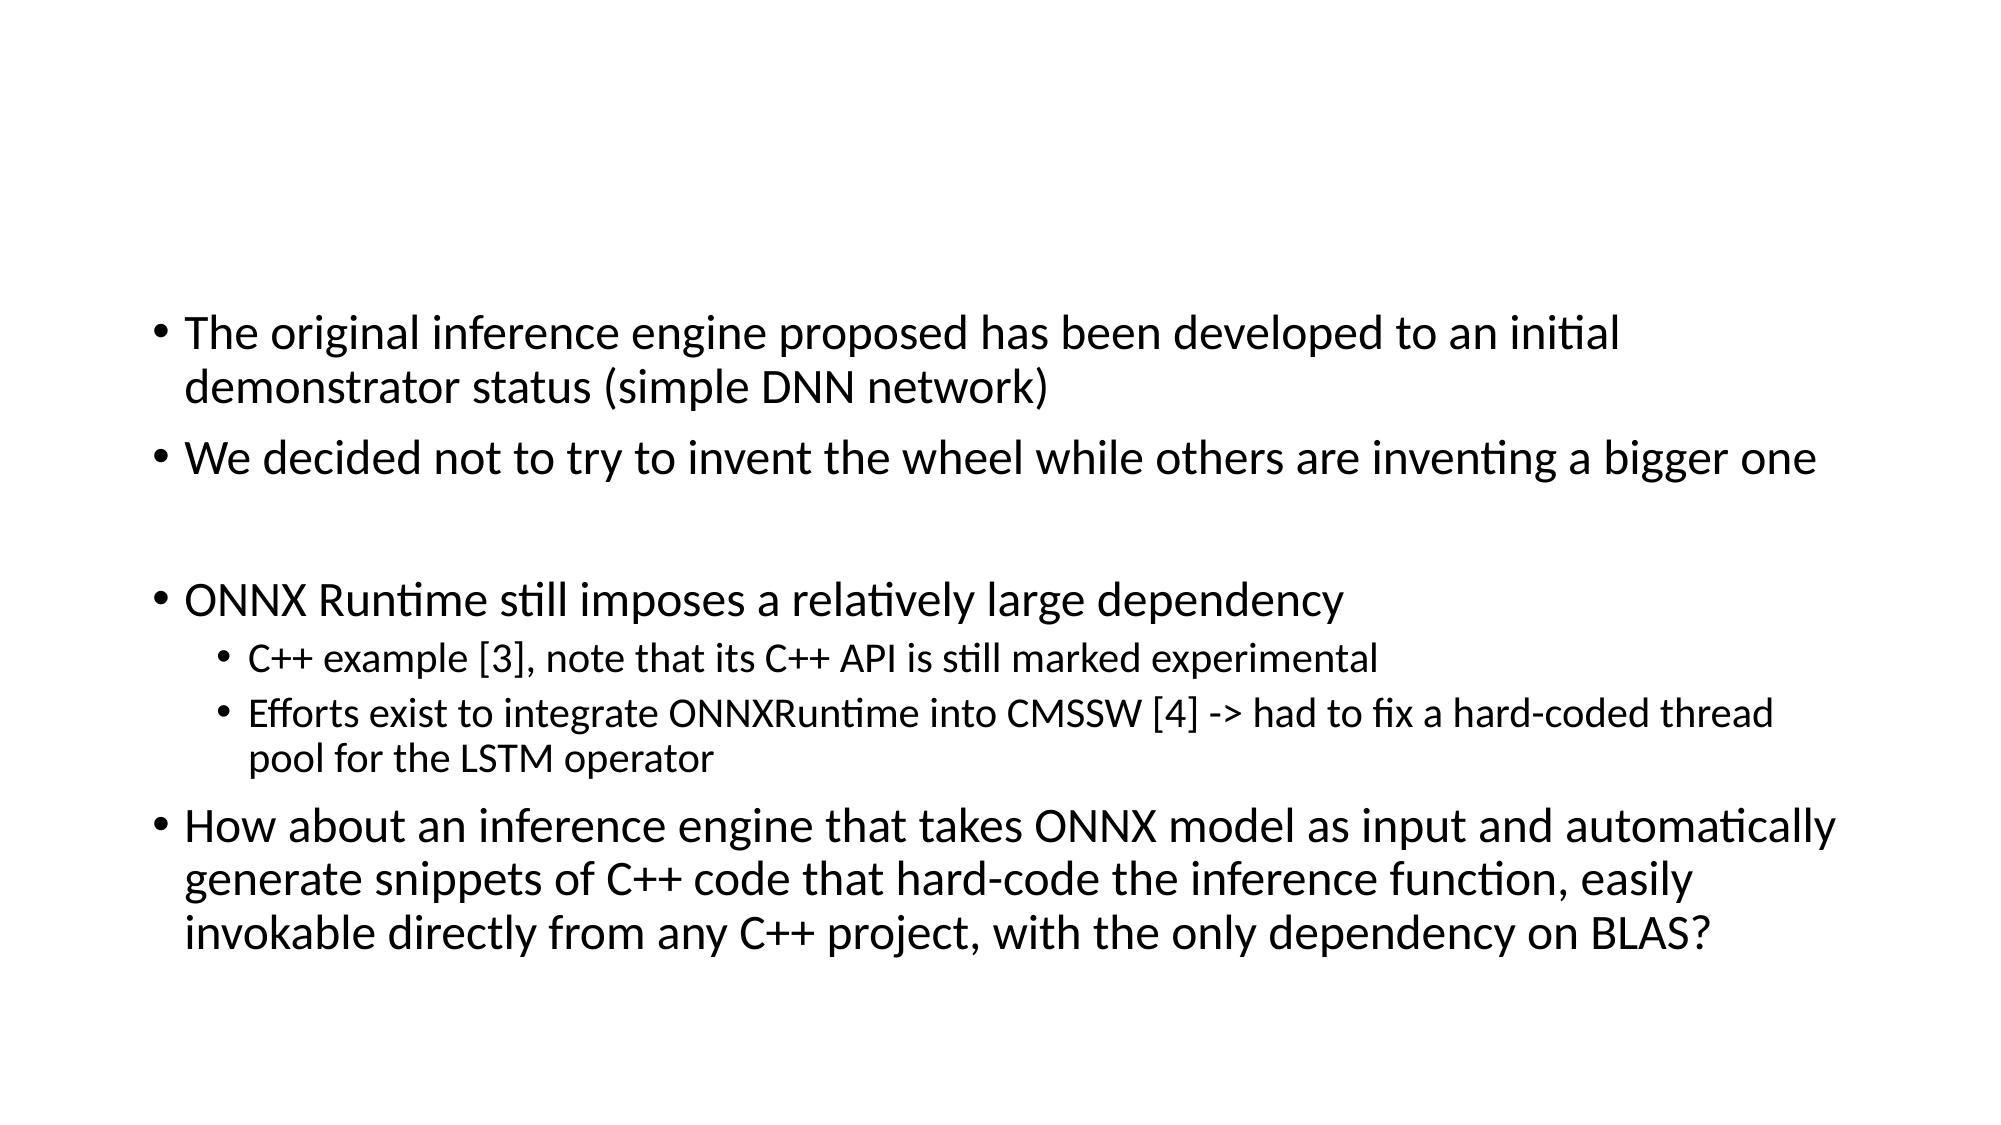

#
The original inference engine proposed has been developed to an initial demonstrator status (simple DNN network)
We decided not to try to invent the wheel while others are inventing a bigger one
ONNX Runtime still imposes a relatively large dependency
C++ example [3], note that its C++ API is still marked experimental
Efforts exist to integrate ONNXRuntime into CMSSW [4] -> had to fix a hard-coded thread pool for the LSTM operator
How about an inference engine that takes ONNX model as input and automatically generate snippets of C++ code that hard-code the inference function, easily invokable directly from any C++ project, with the only dependency on BLAS?